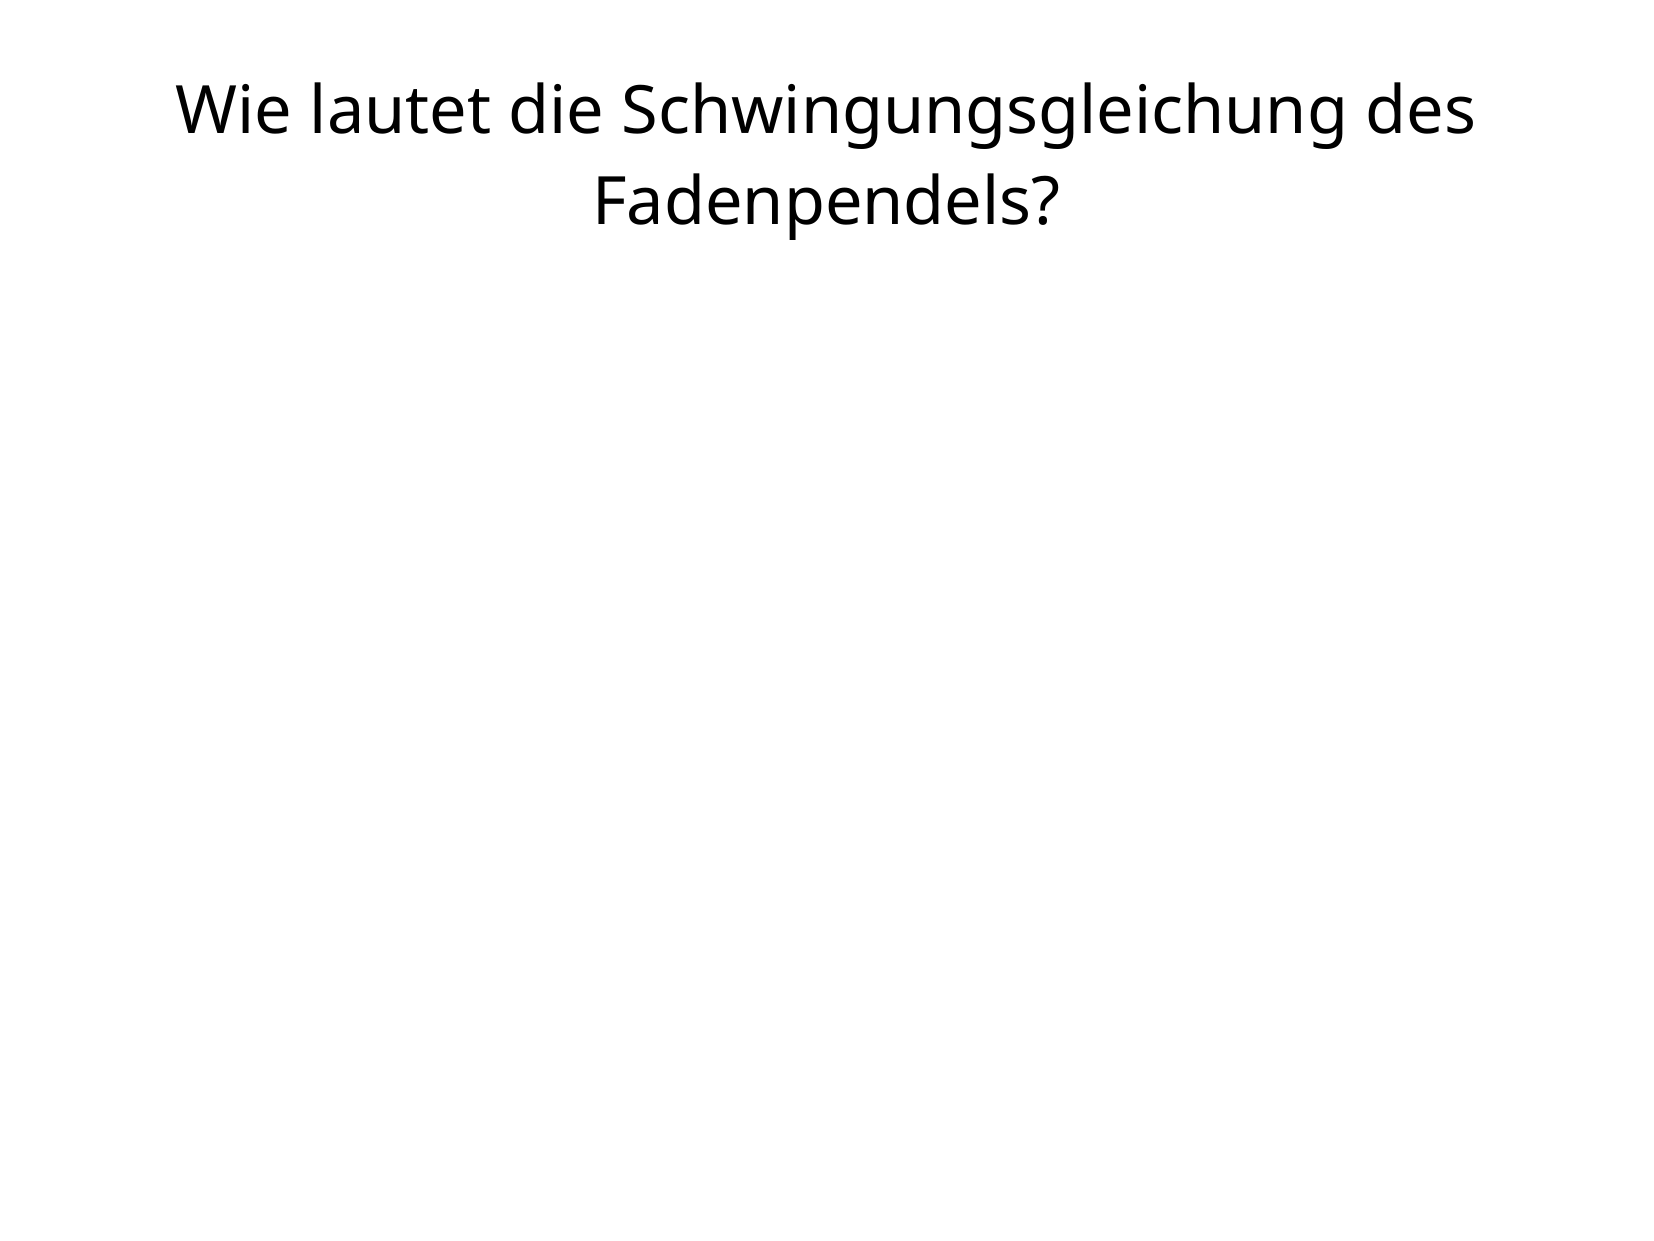

# Wie lautet die Schwingungsgleichung des Fadenpendels?